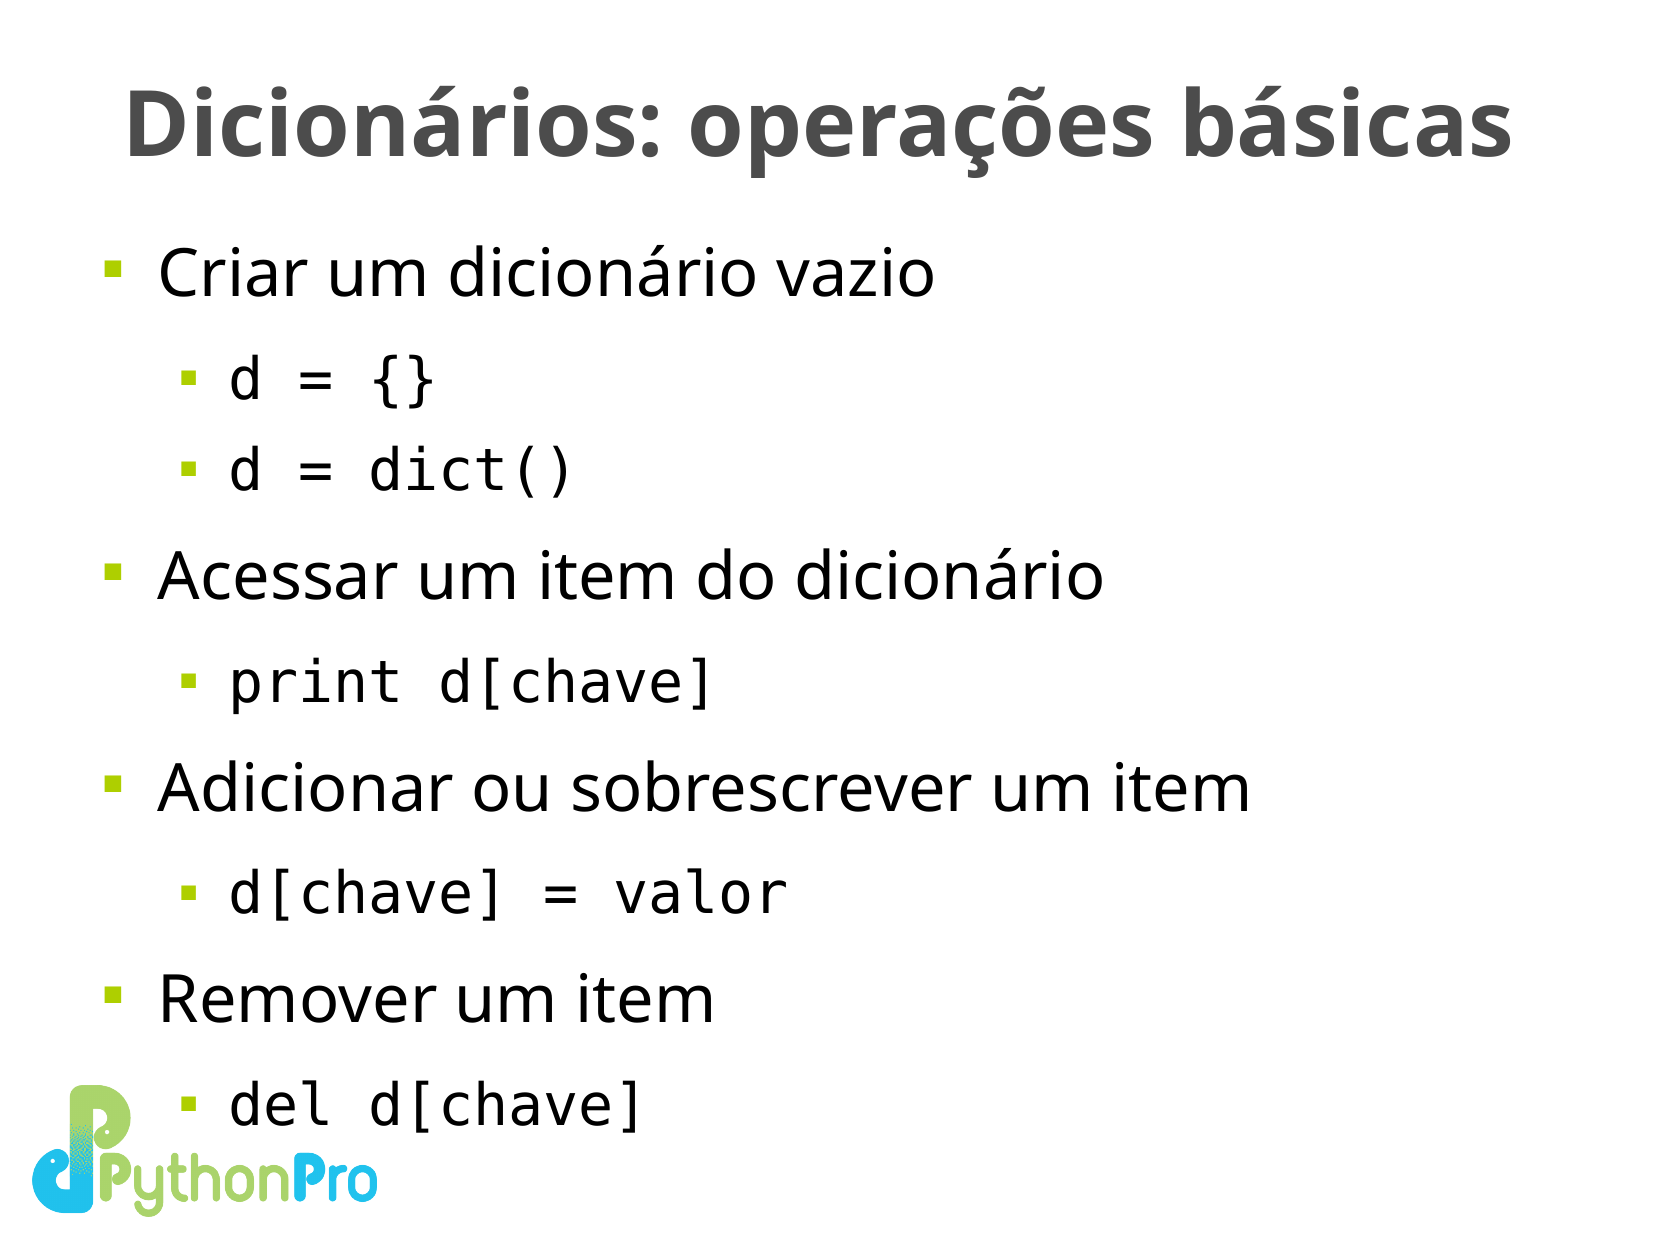

# Dicionários: operações básicas
Criar um dicionário vazio
d = {}
d = dict()
Acessar um item do dicionário
print d[chave]
Adicionar ou sobrescrever um item
d[chave] = valor
Remover um item
del d[chave]